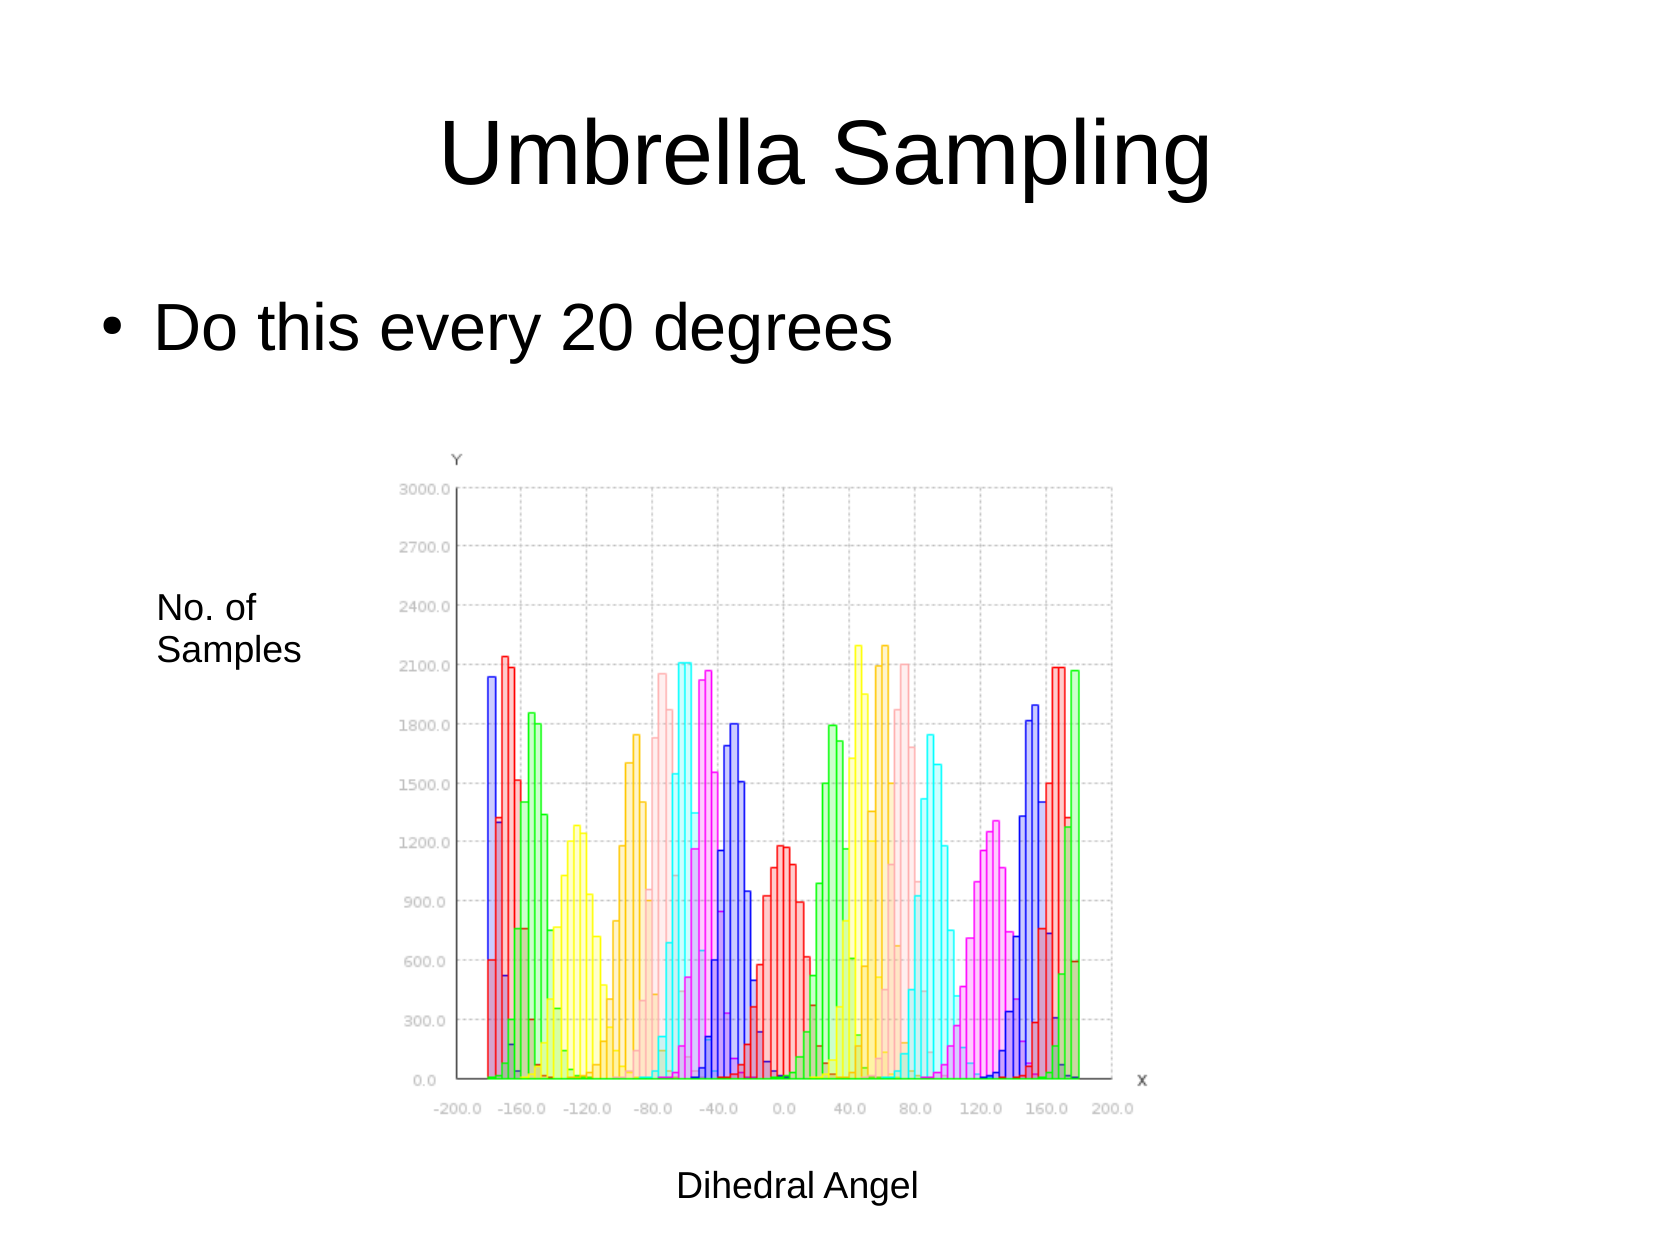

# Umbrella Sampling
Do this every 20 degrees
No. of
Samples
Dihedral Angel